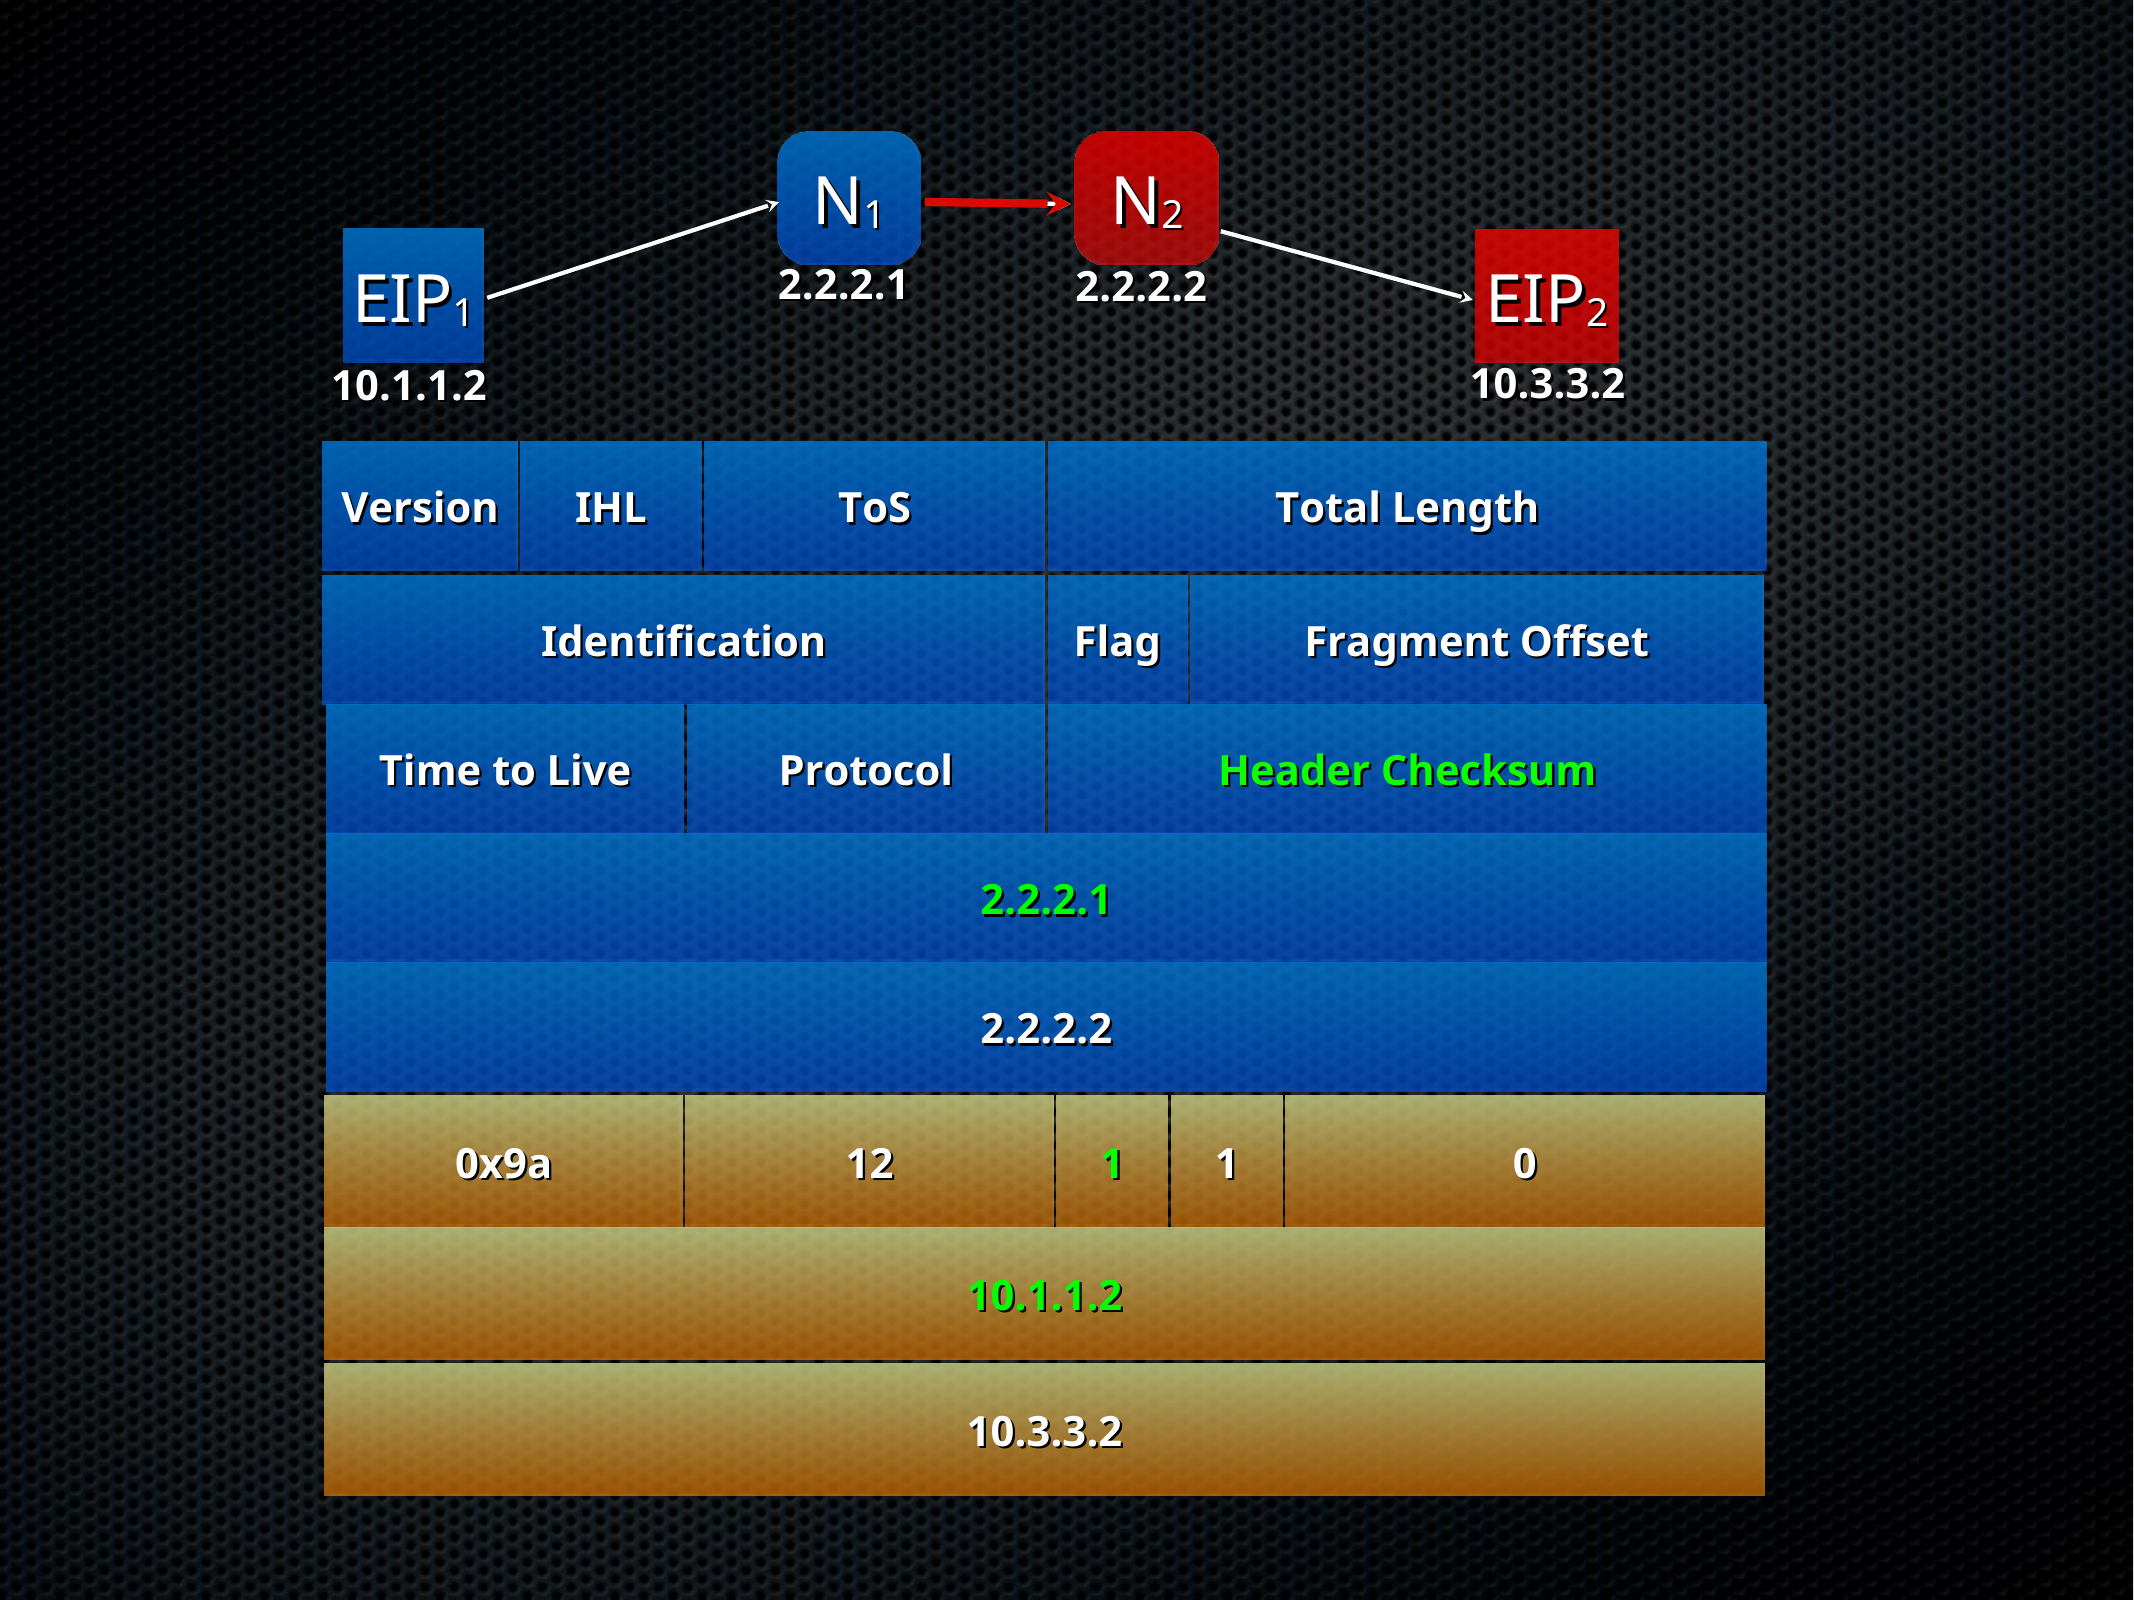

N1
N2
EIP1
EIP2
2.2.2.1
2.2.2.2
10.3.3.2
10.1.1.2
Version
IHL
ToS
Total Length
Identification
Flag
Fragment Offset
Time to Live
Protocol
Header Checksum
2.2.2.1
2.2.2.2
0x9a
12
1
1
0
10.1.1.2
10.3.3.2